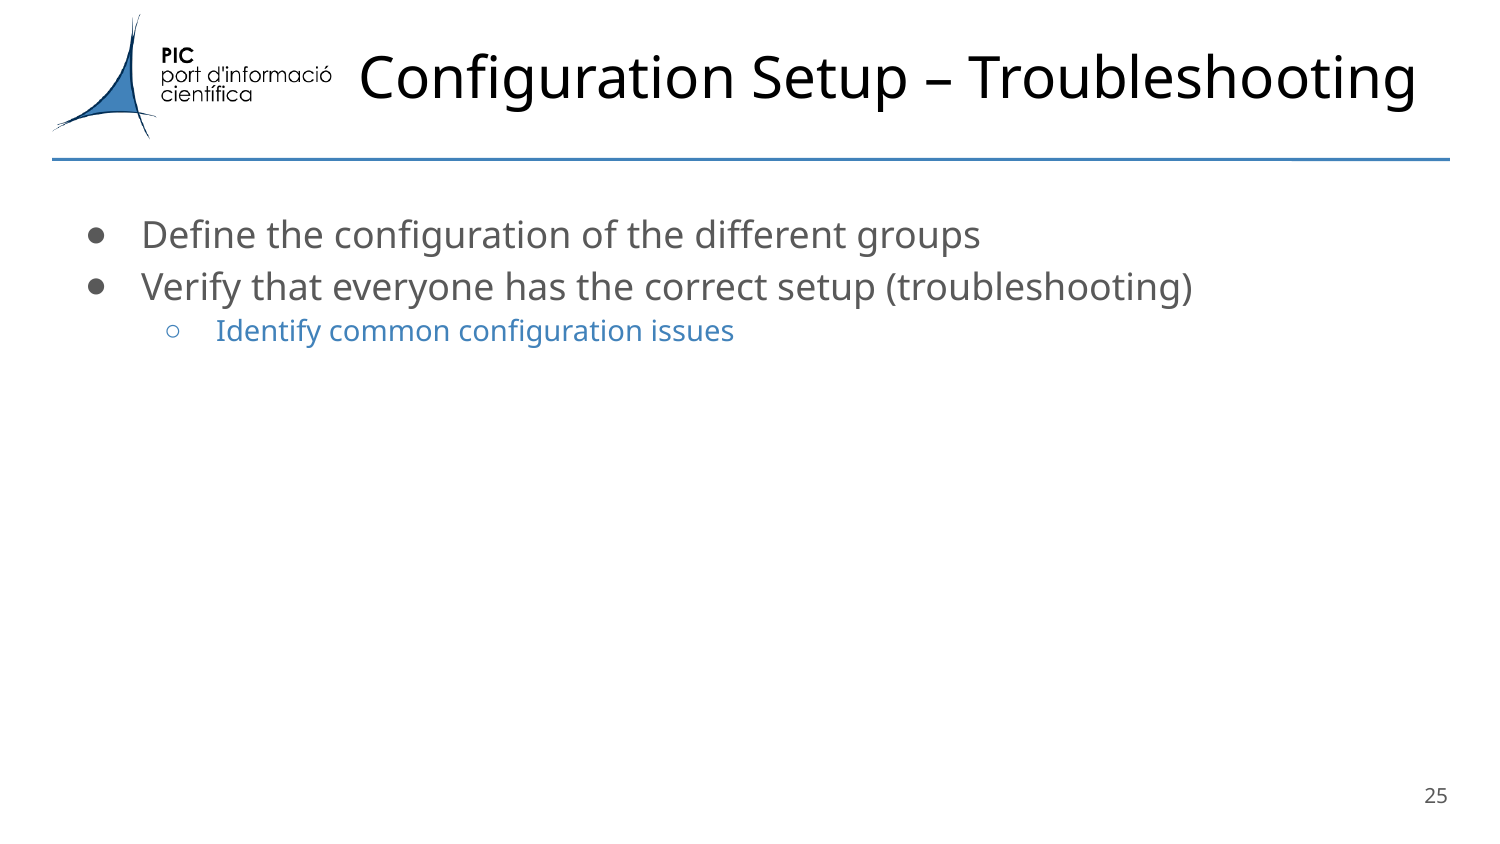

# Configuration Setup – Troubleshooting
Define the configuration of the different groups
Verify that everyone has the correct setup (troubleshooting)
Identify common configuration issues